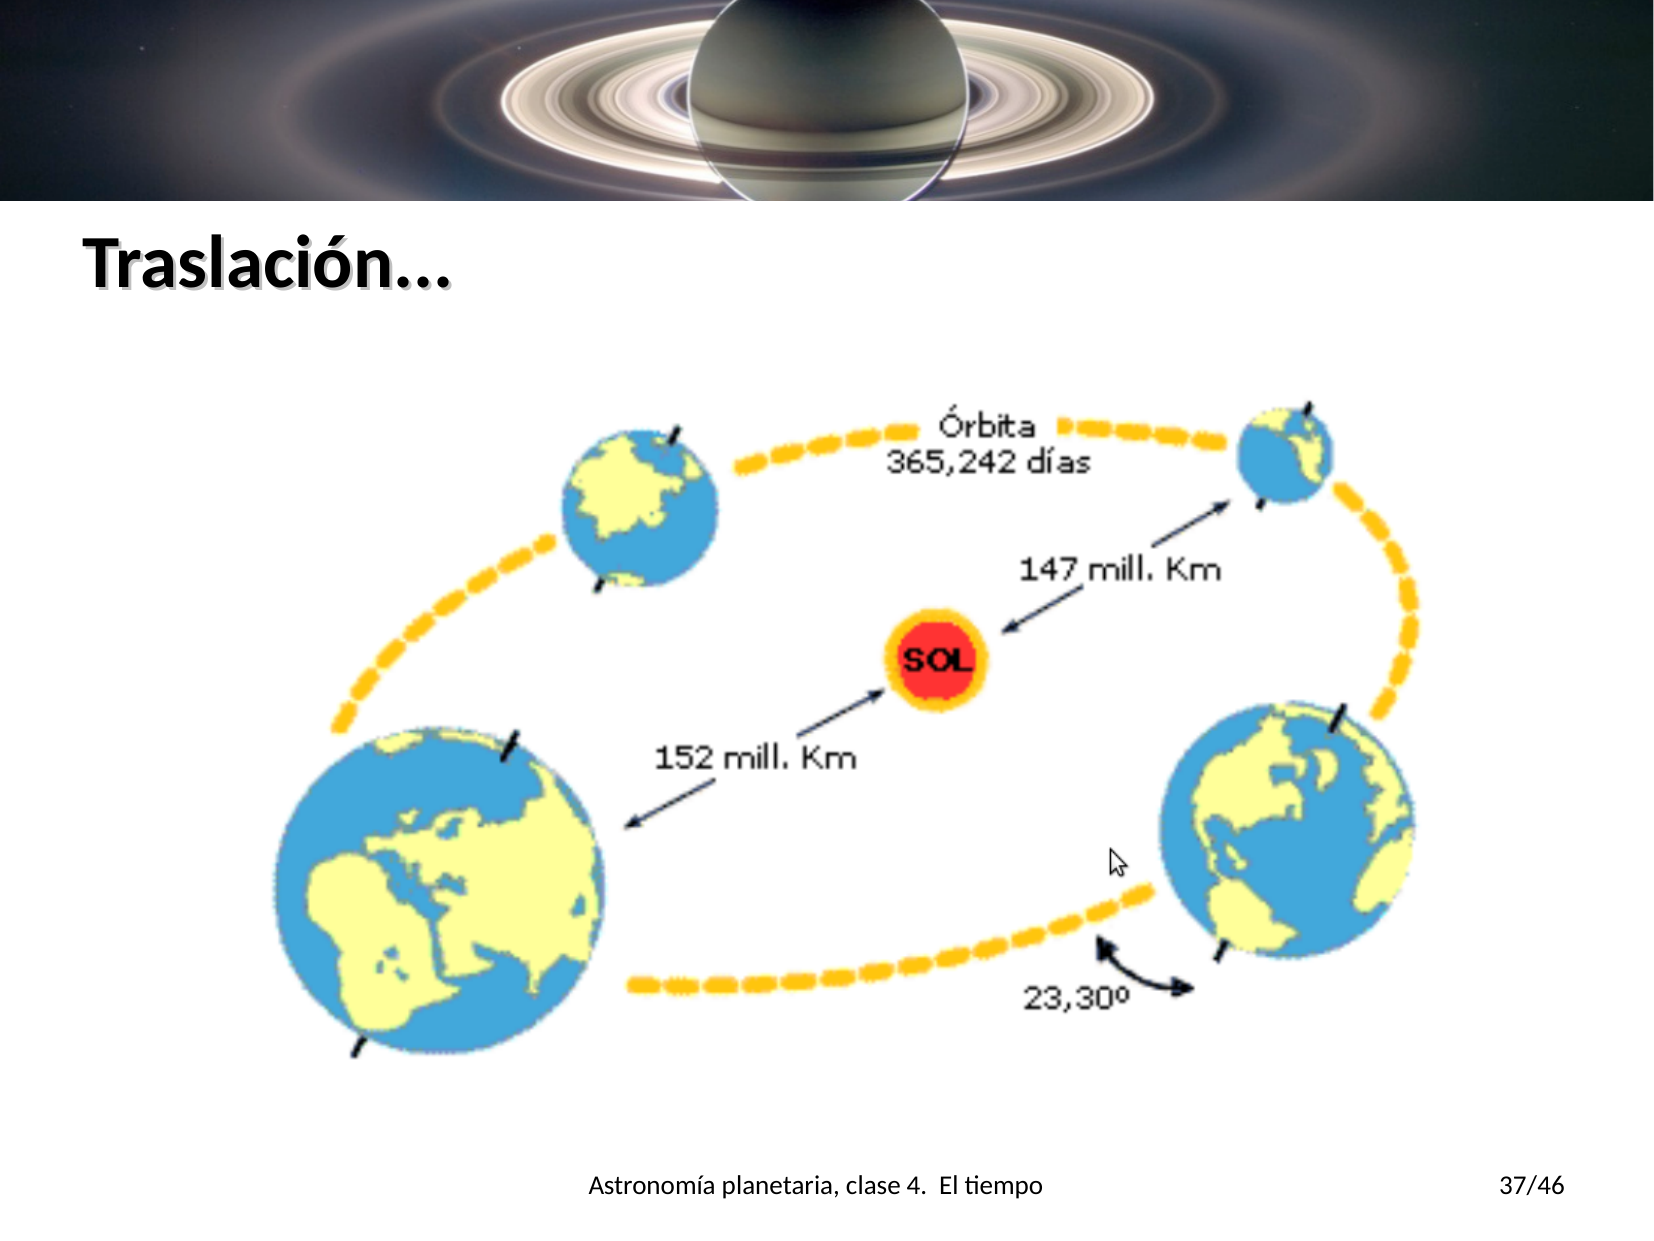

# Traslación...
Astronomía planetaria, clase 4. El tiempo
37